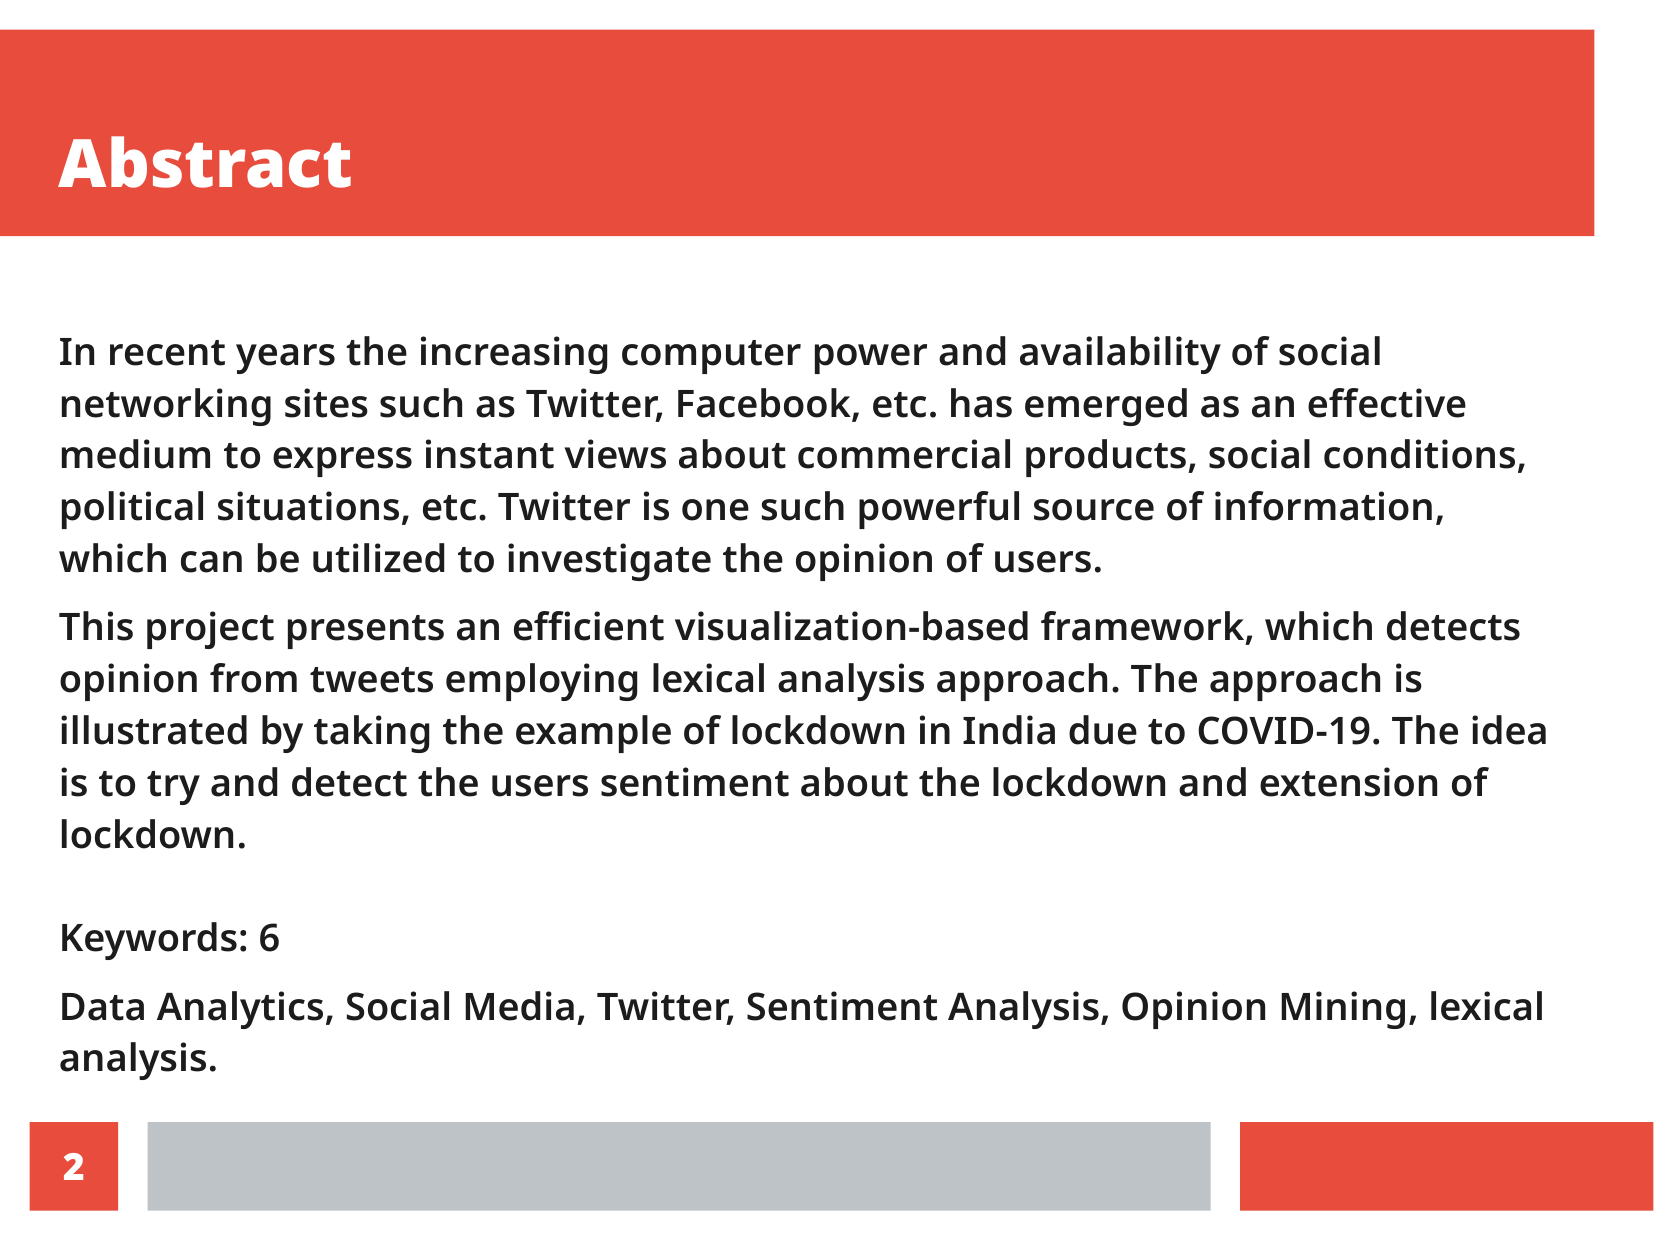

# Abstract
In recent years the increasing computer power and availability of social networking sites such as Twitter, Facebook, etc. has emerged as an effective medium to express instant views about commercial products, social conditions, political situations, etc. Twitter is one such powerful source of information, which can be utilized to investigate the opinion of users.
This project presents an efficient visualization-based framework, which detects opinion from tweets employing lexical analysis approach. The approach is illustrated by taking the example of lockdown in India due to COVID-19. The idea is to try and detect the users sentiment about the lockdown and extension of lockdown.
Keywords: 6
Data Analytics, Social Media, Twitter, Sentiment Analysis, Opinion Mining, lexical analysis.
2